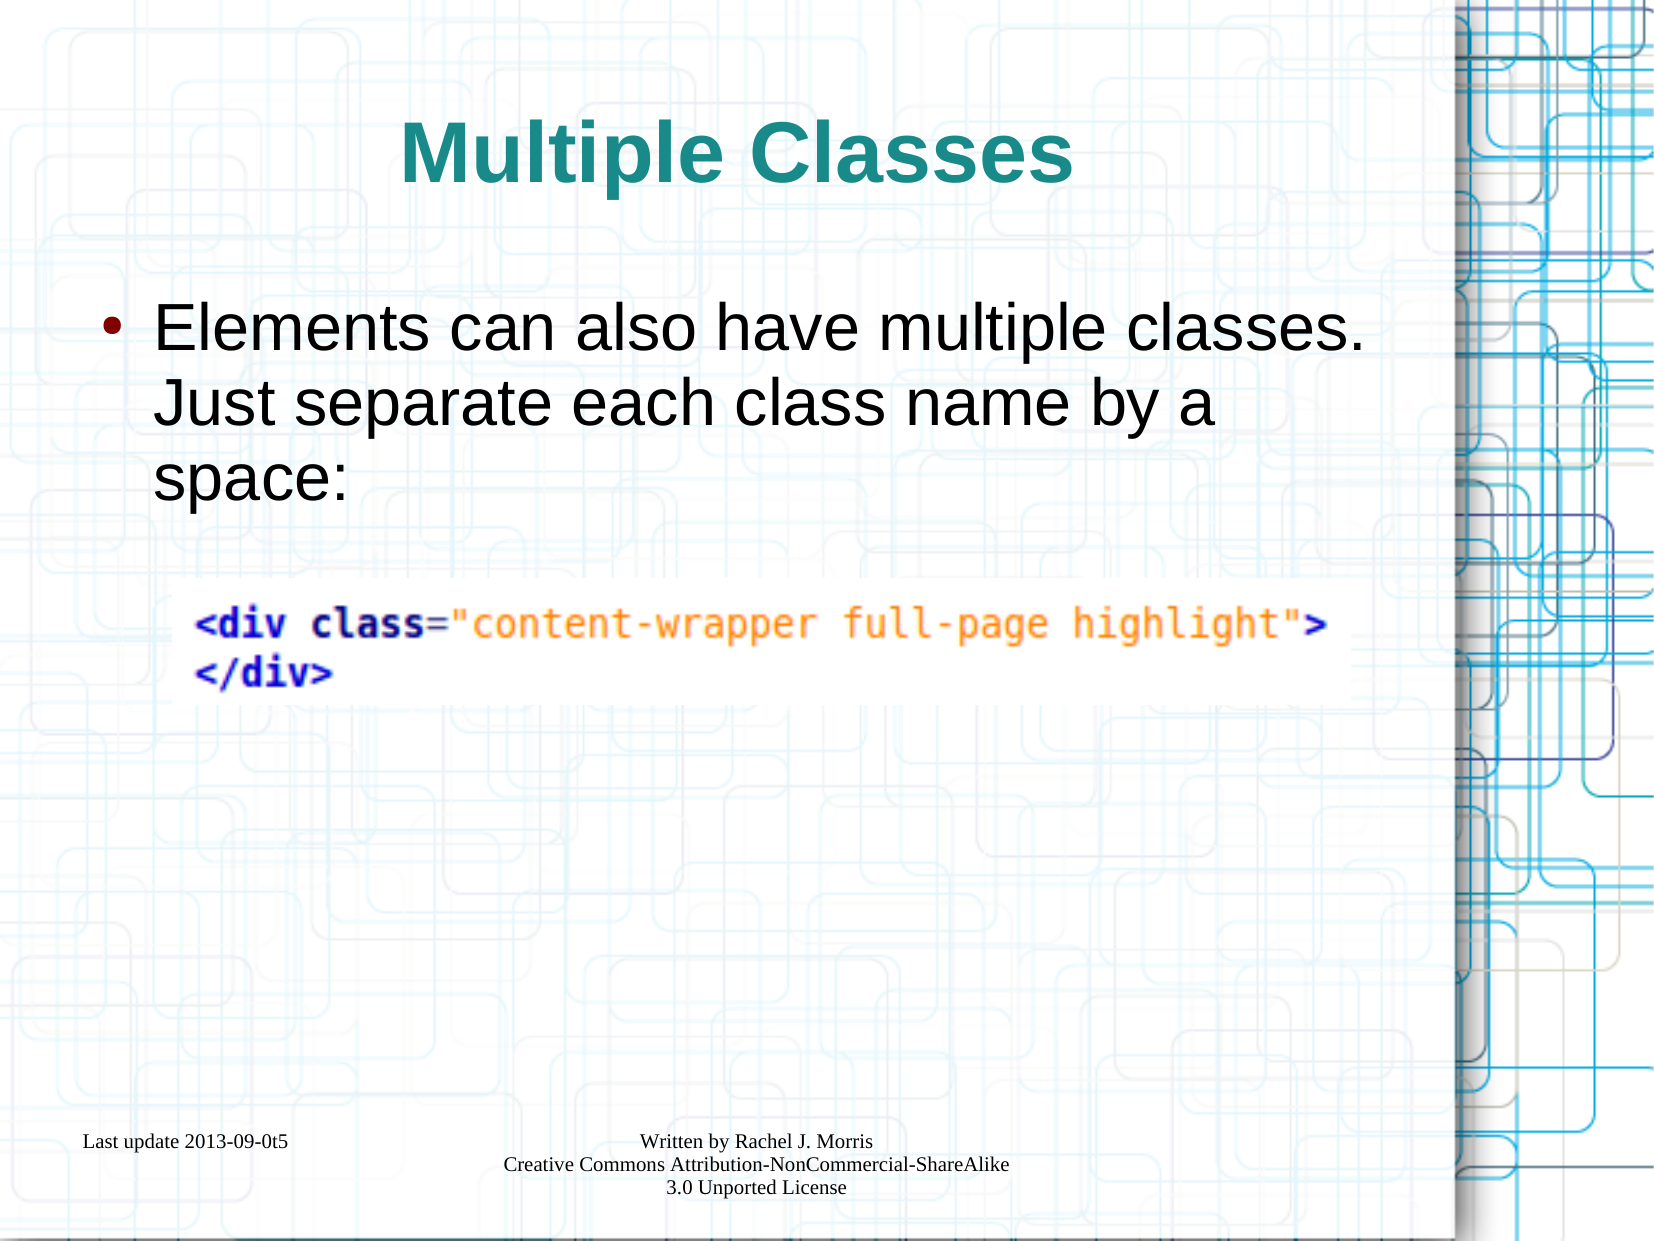

# Multiple Classes
Elements can also have multiple classes. Just separate each class name by a space: